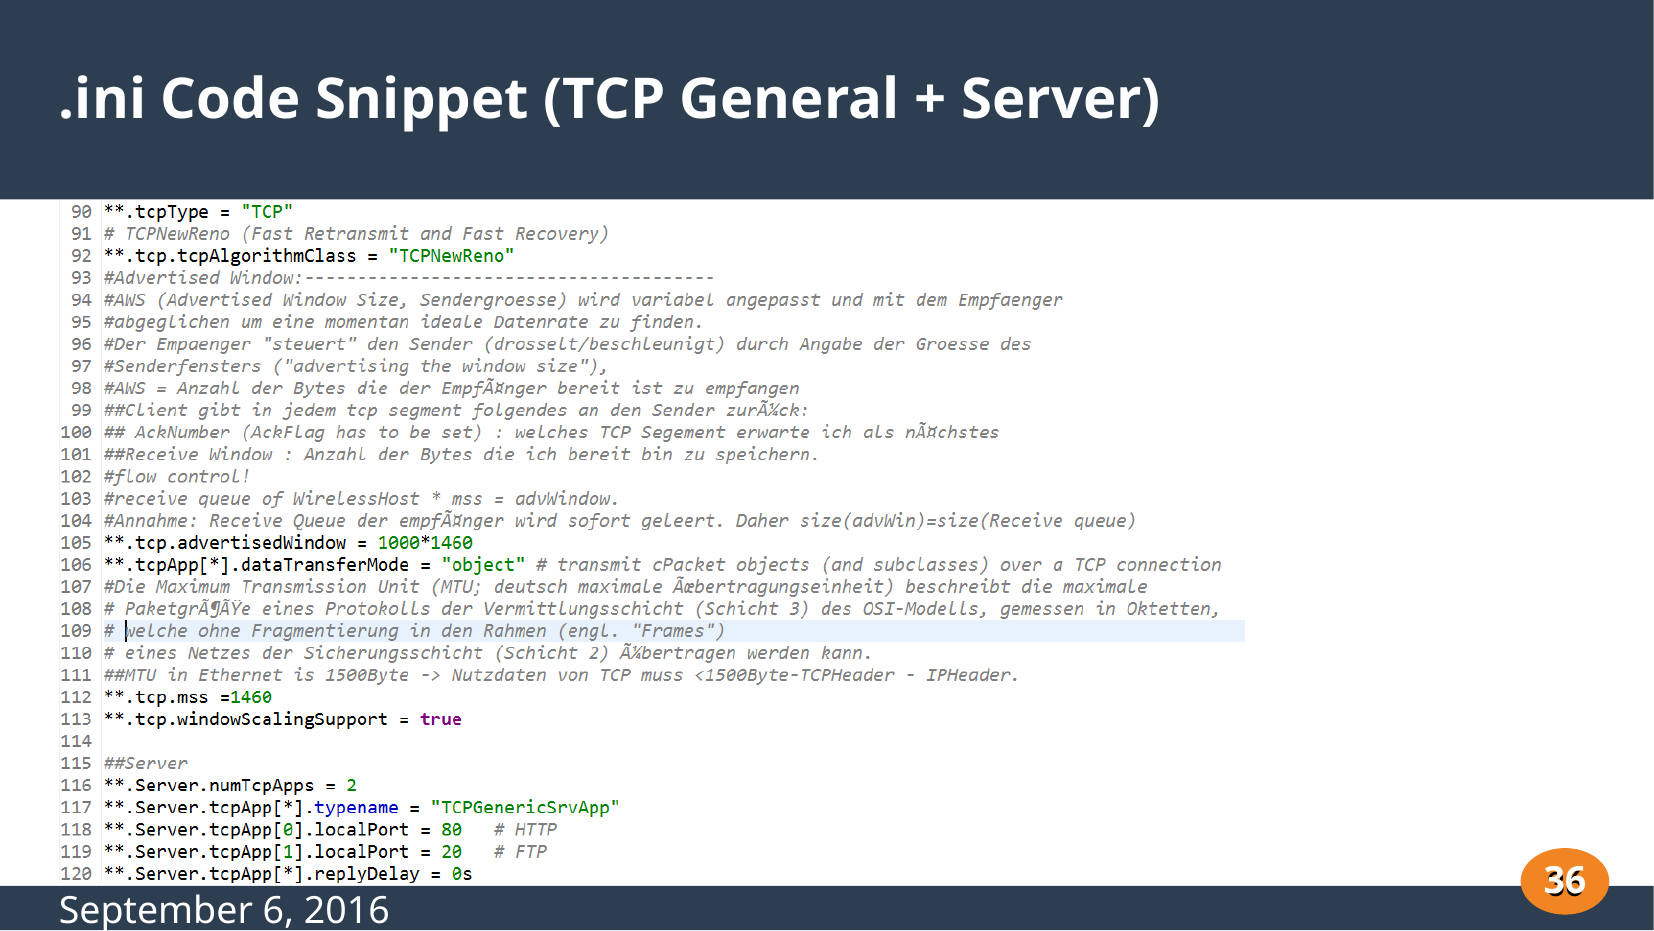

# .ini Code Snippet (TCP General + Server)
September 6, 2016